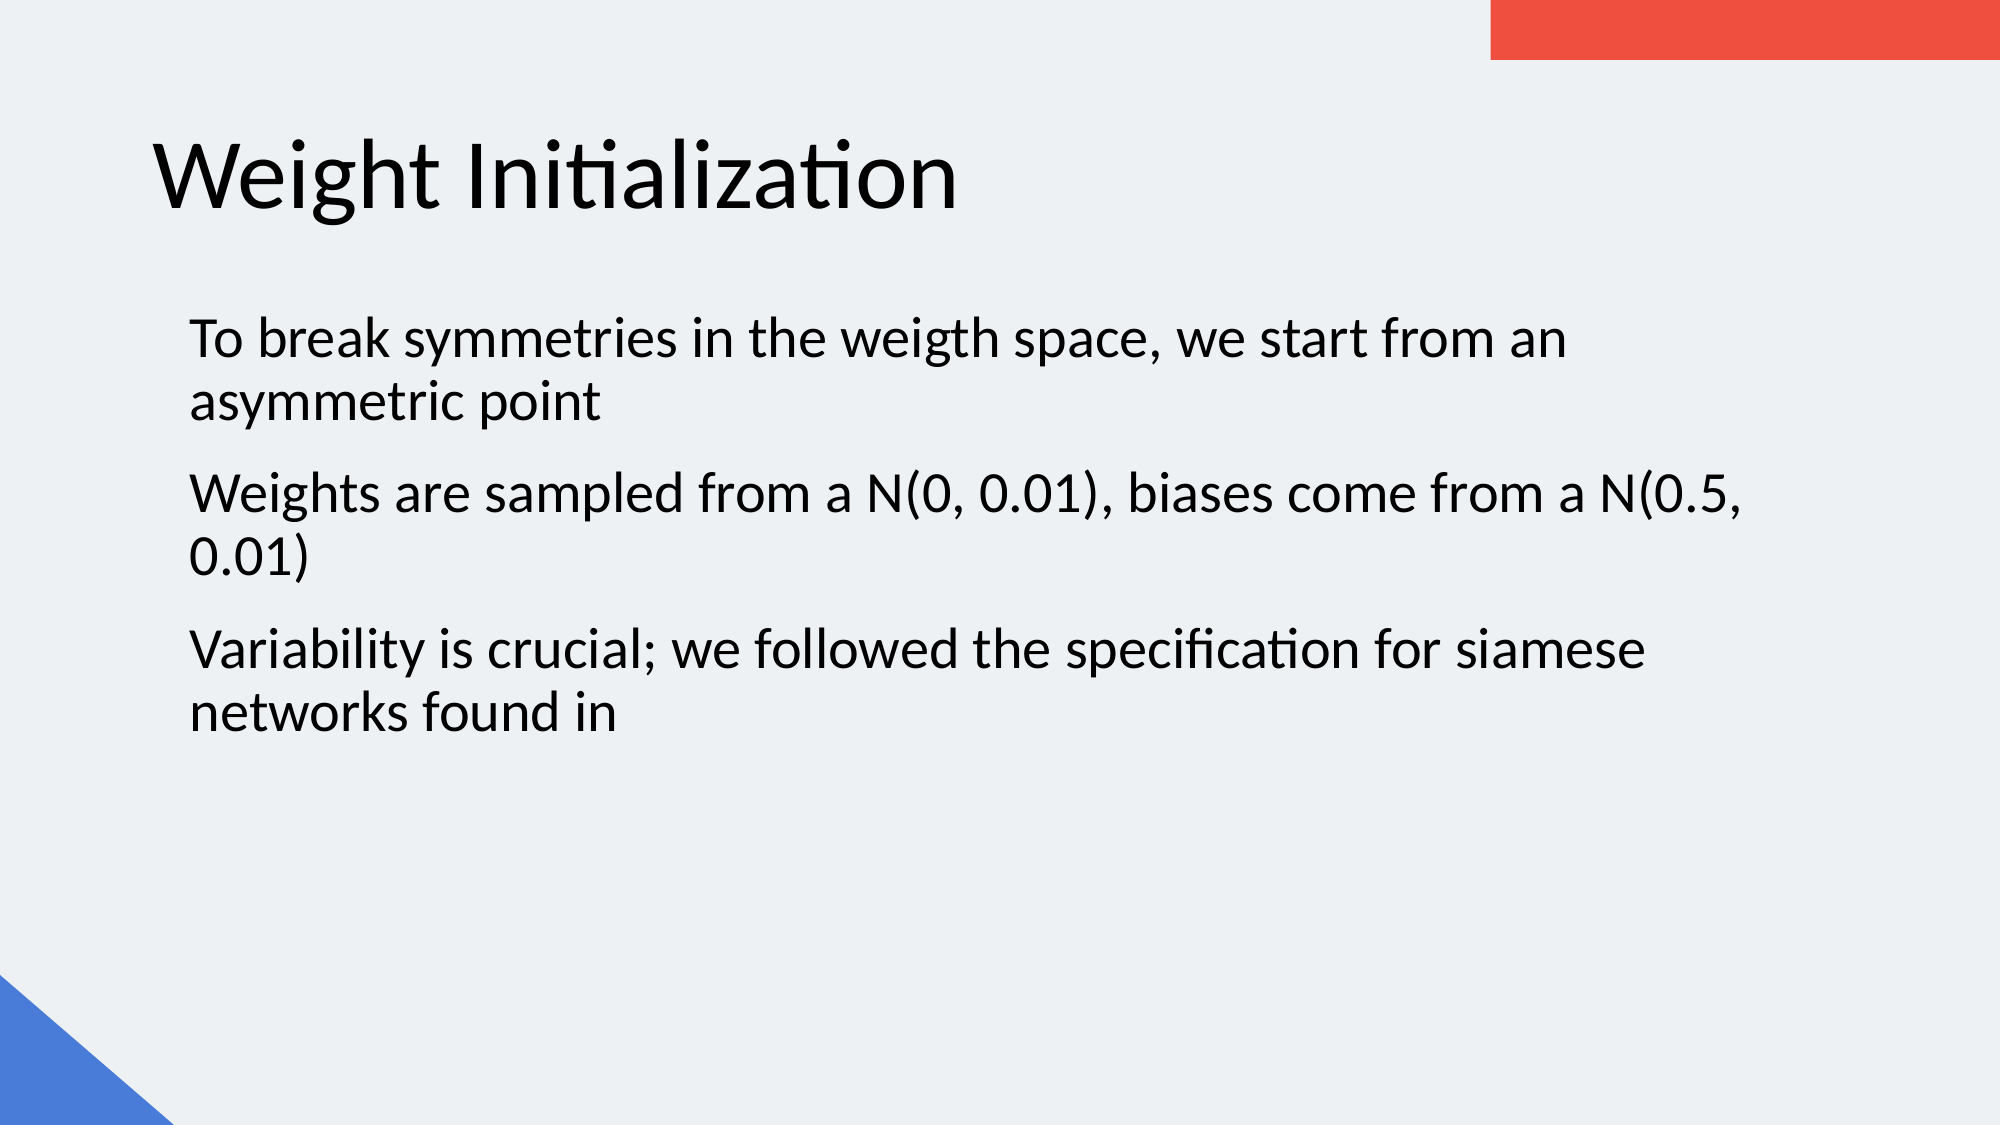

# Weight Initialization
To break symmetries in the weigth space, we start from an asymmetric point
Weights are sampled from a N(0, 0.01), biases come from a N(0.5, 0.01)
Variability is crucial; we followed the specification for siamese networks found in